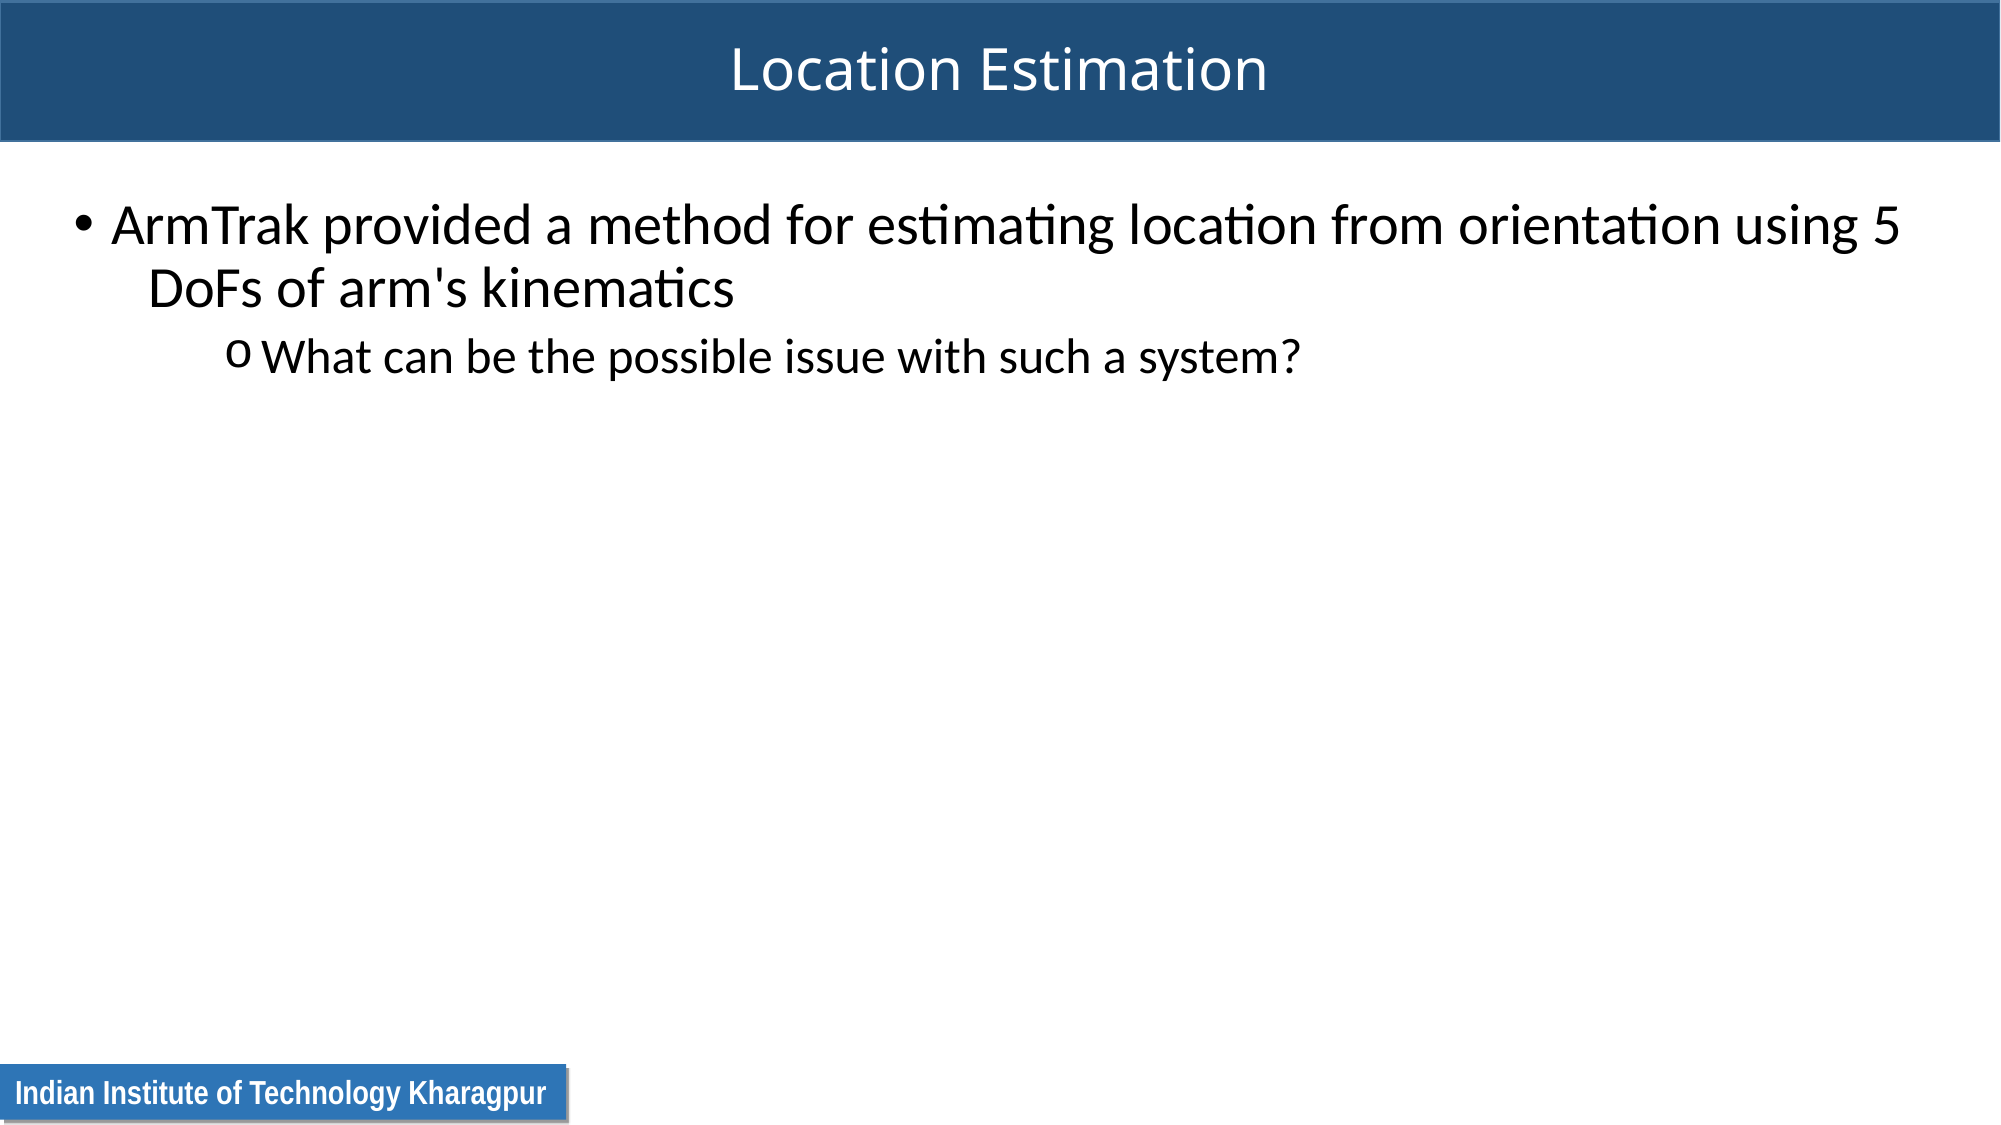

Location Estimation
# ArmTrak provided a method for estimating location from orientation using 5 DoFs of arm's kinematics
What can be the possible issue with such a system?